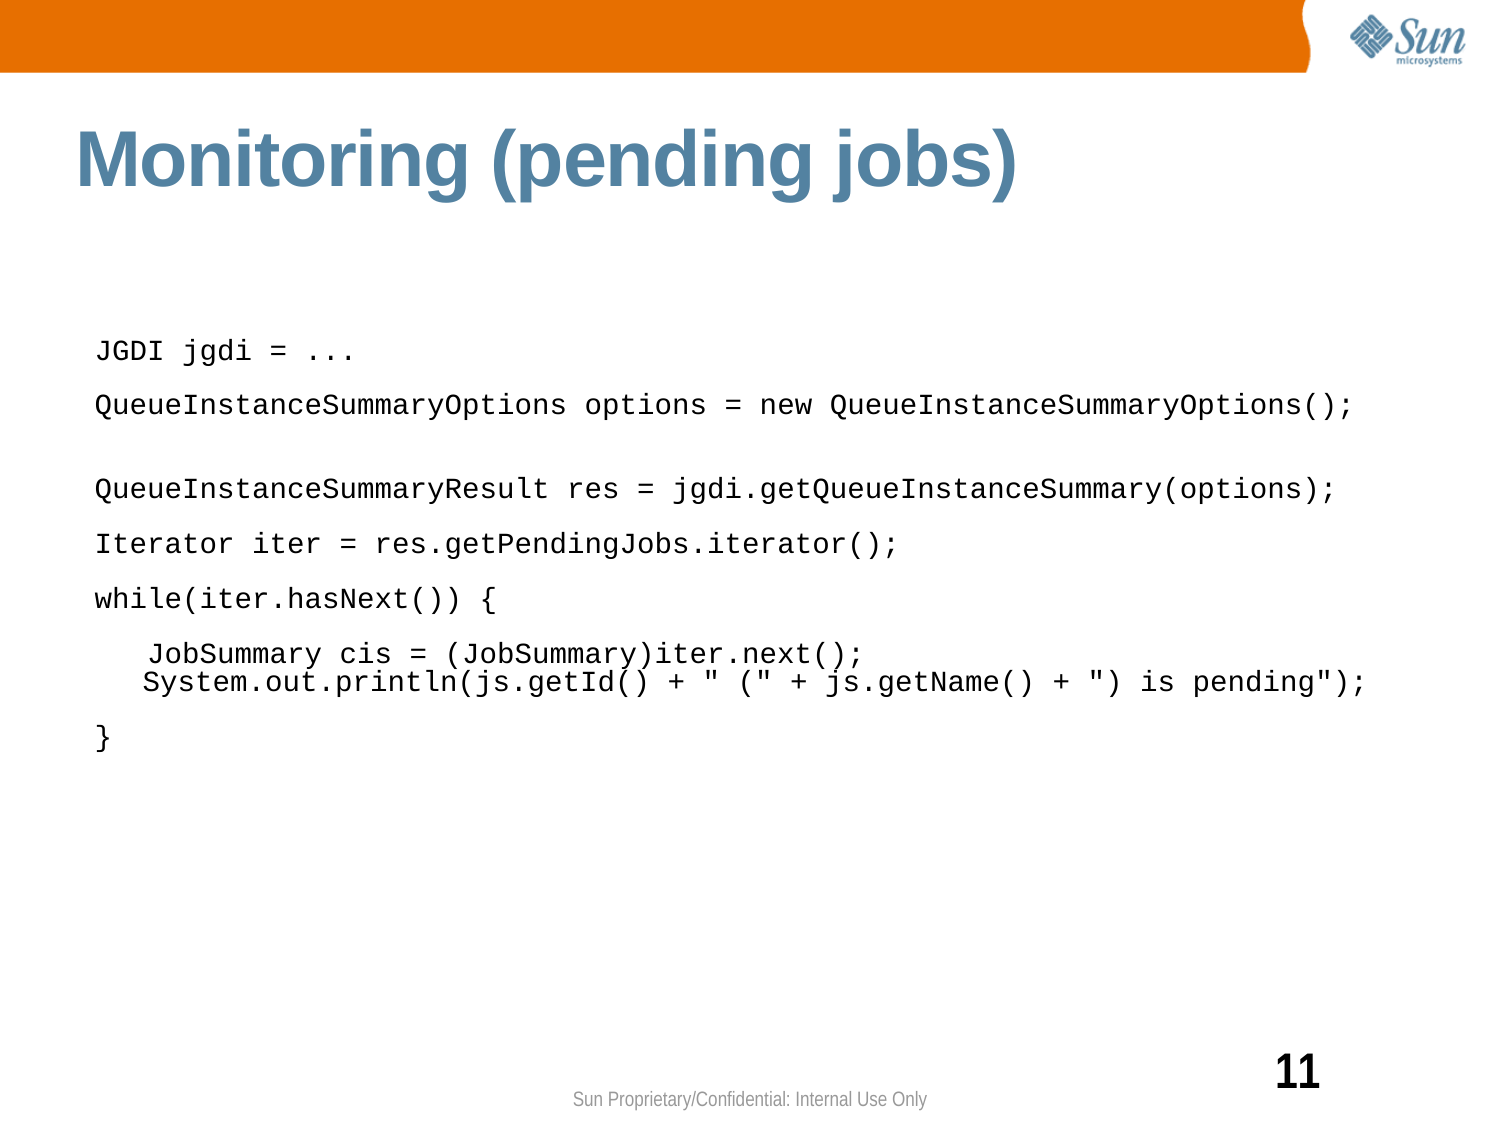

# Monitoring (pending jobs)
JGDI jgdi = ...
QueueInstanceSummaryOptions options = new QueueInstanceSummaryOptions();
QueueInstanceSummaryResult res = jgdi.getQueueInstanceSummary(options);
Iterator iter = res.getPendingJobs.iterator();
while(iter.hasNext()) {
 JobSummary cis = (JobSummary)iter.next(); System.out.println(js.getId() + " (" + js.getName() + ") is pending");
}